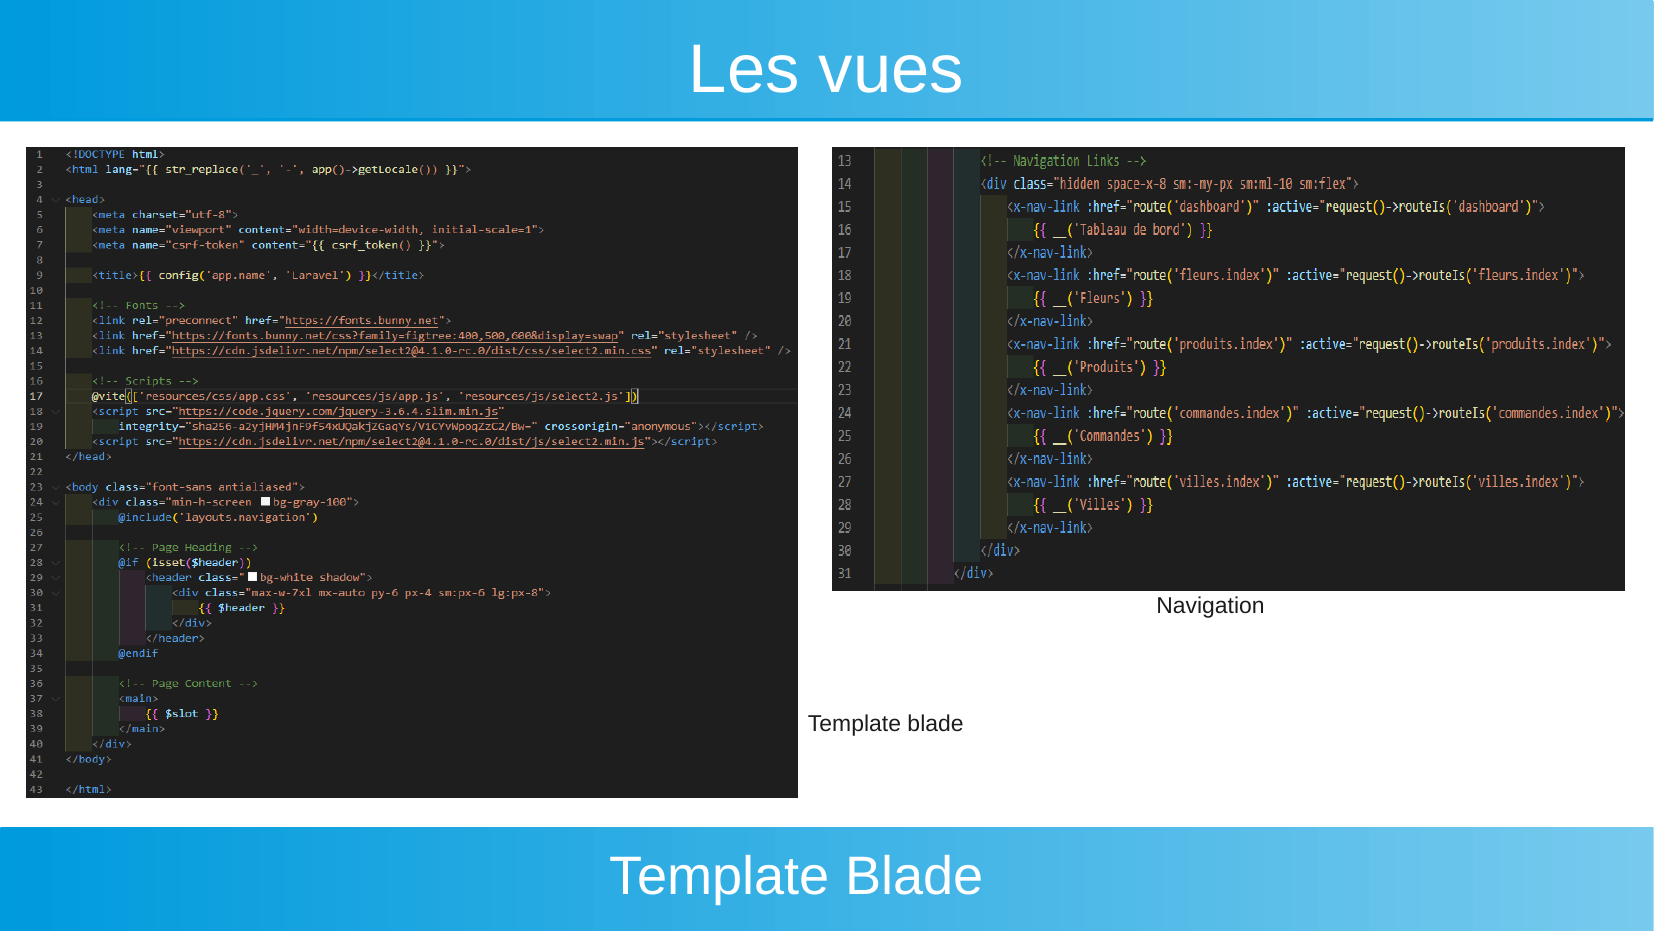

# Les vues
Navigation
Template blade
Template Blade